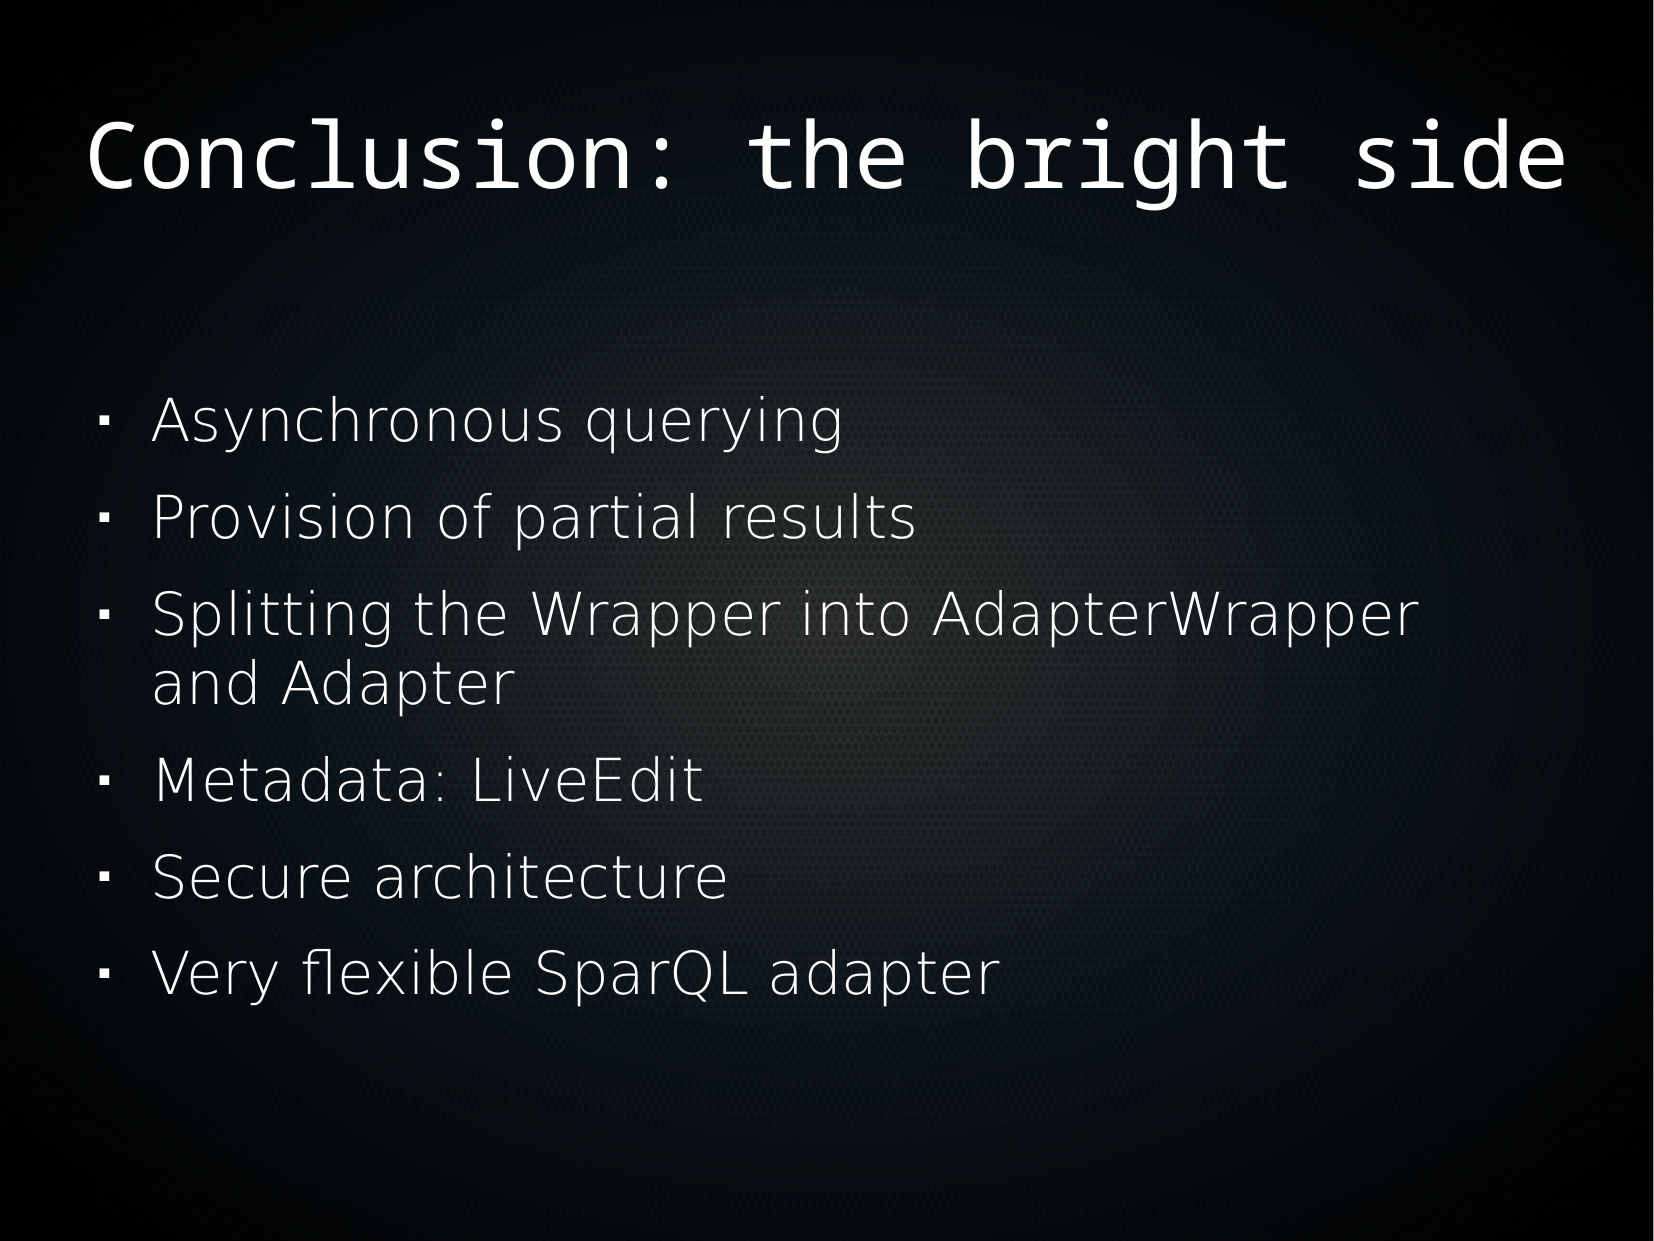

# Conclusion: the bright side
Asynchronous querying
Provision of partial results
Splitting the Wrapper into AdapterWrapper and Adapter
Metadata: LiveEdit
Secure architecture
Very flexible SparQL adapter